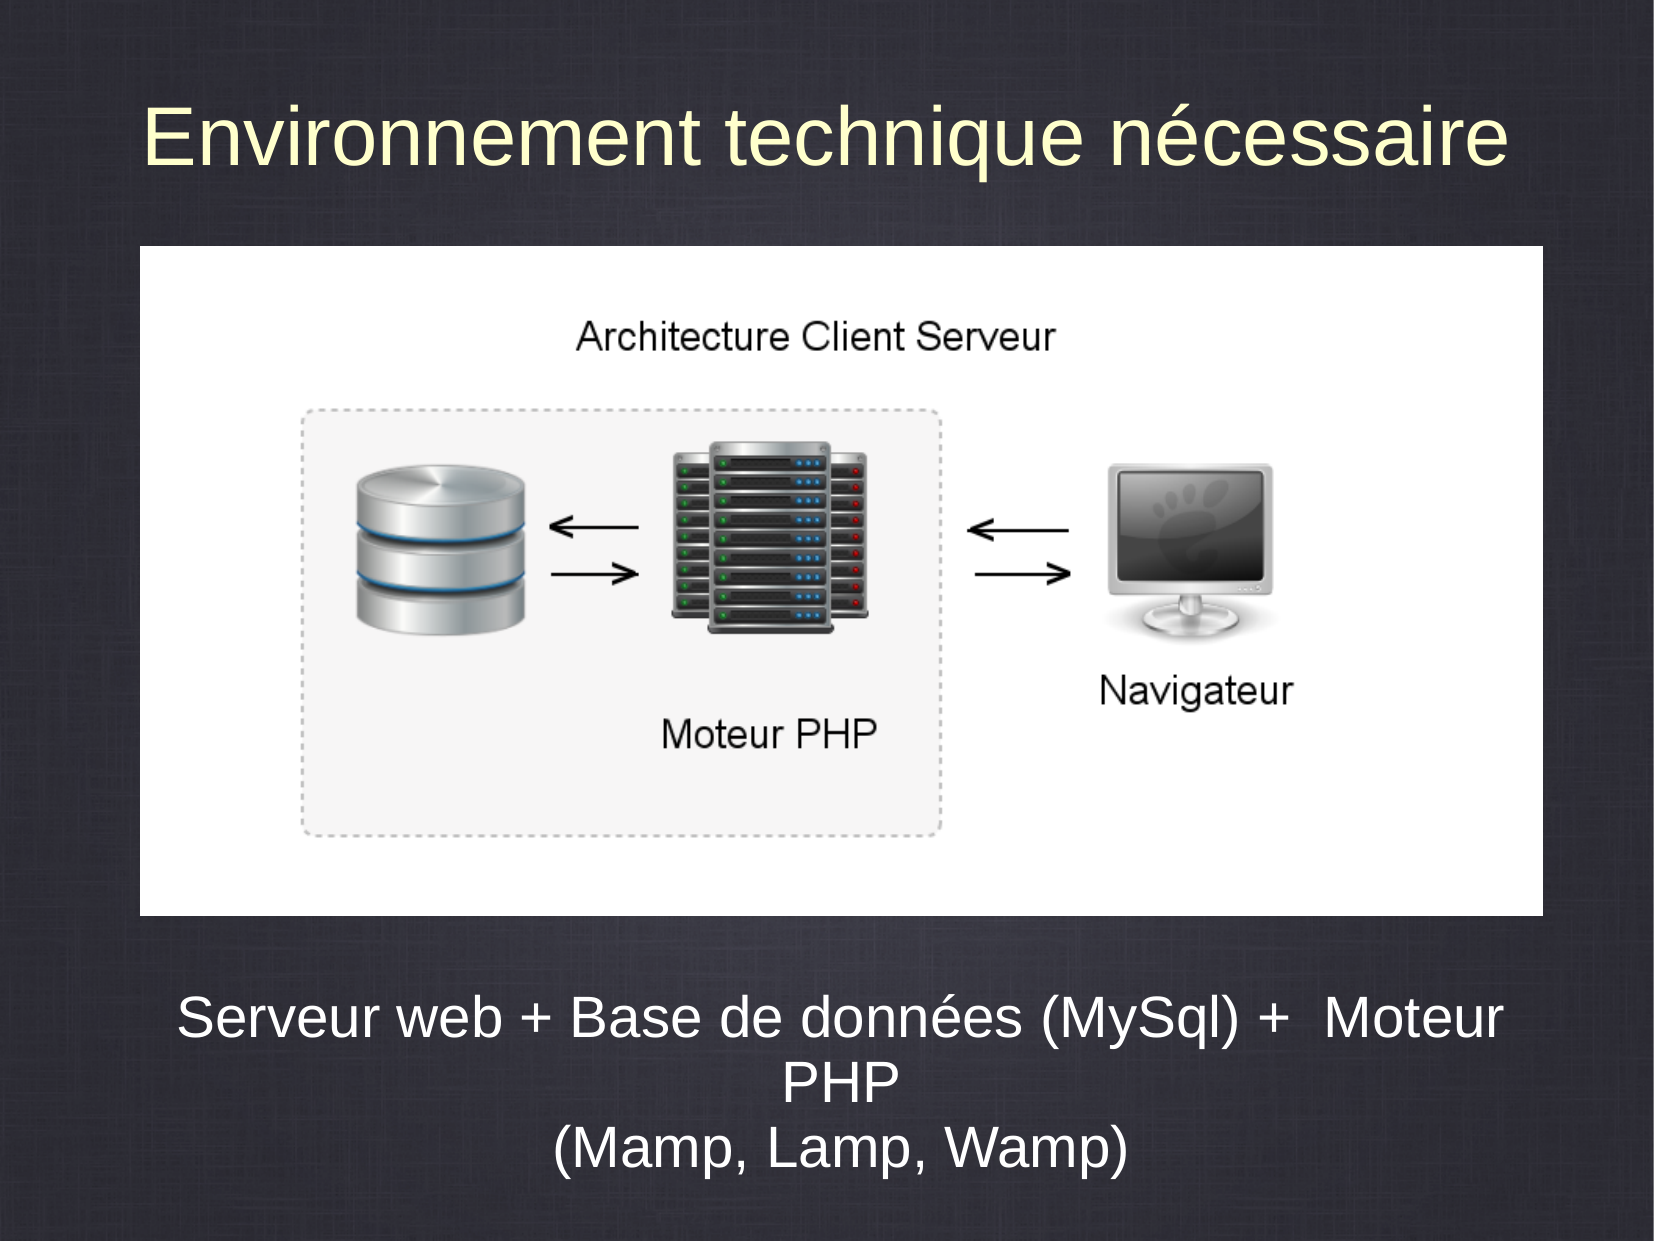

Environnement technique nécessaire
Serveur web + Base de données (MySql) + Moteur PHP
(Mamp, Lamp, Wamp)